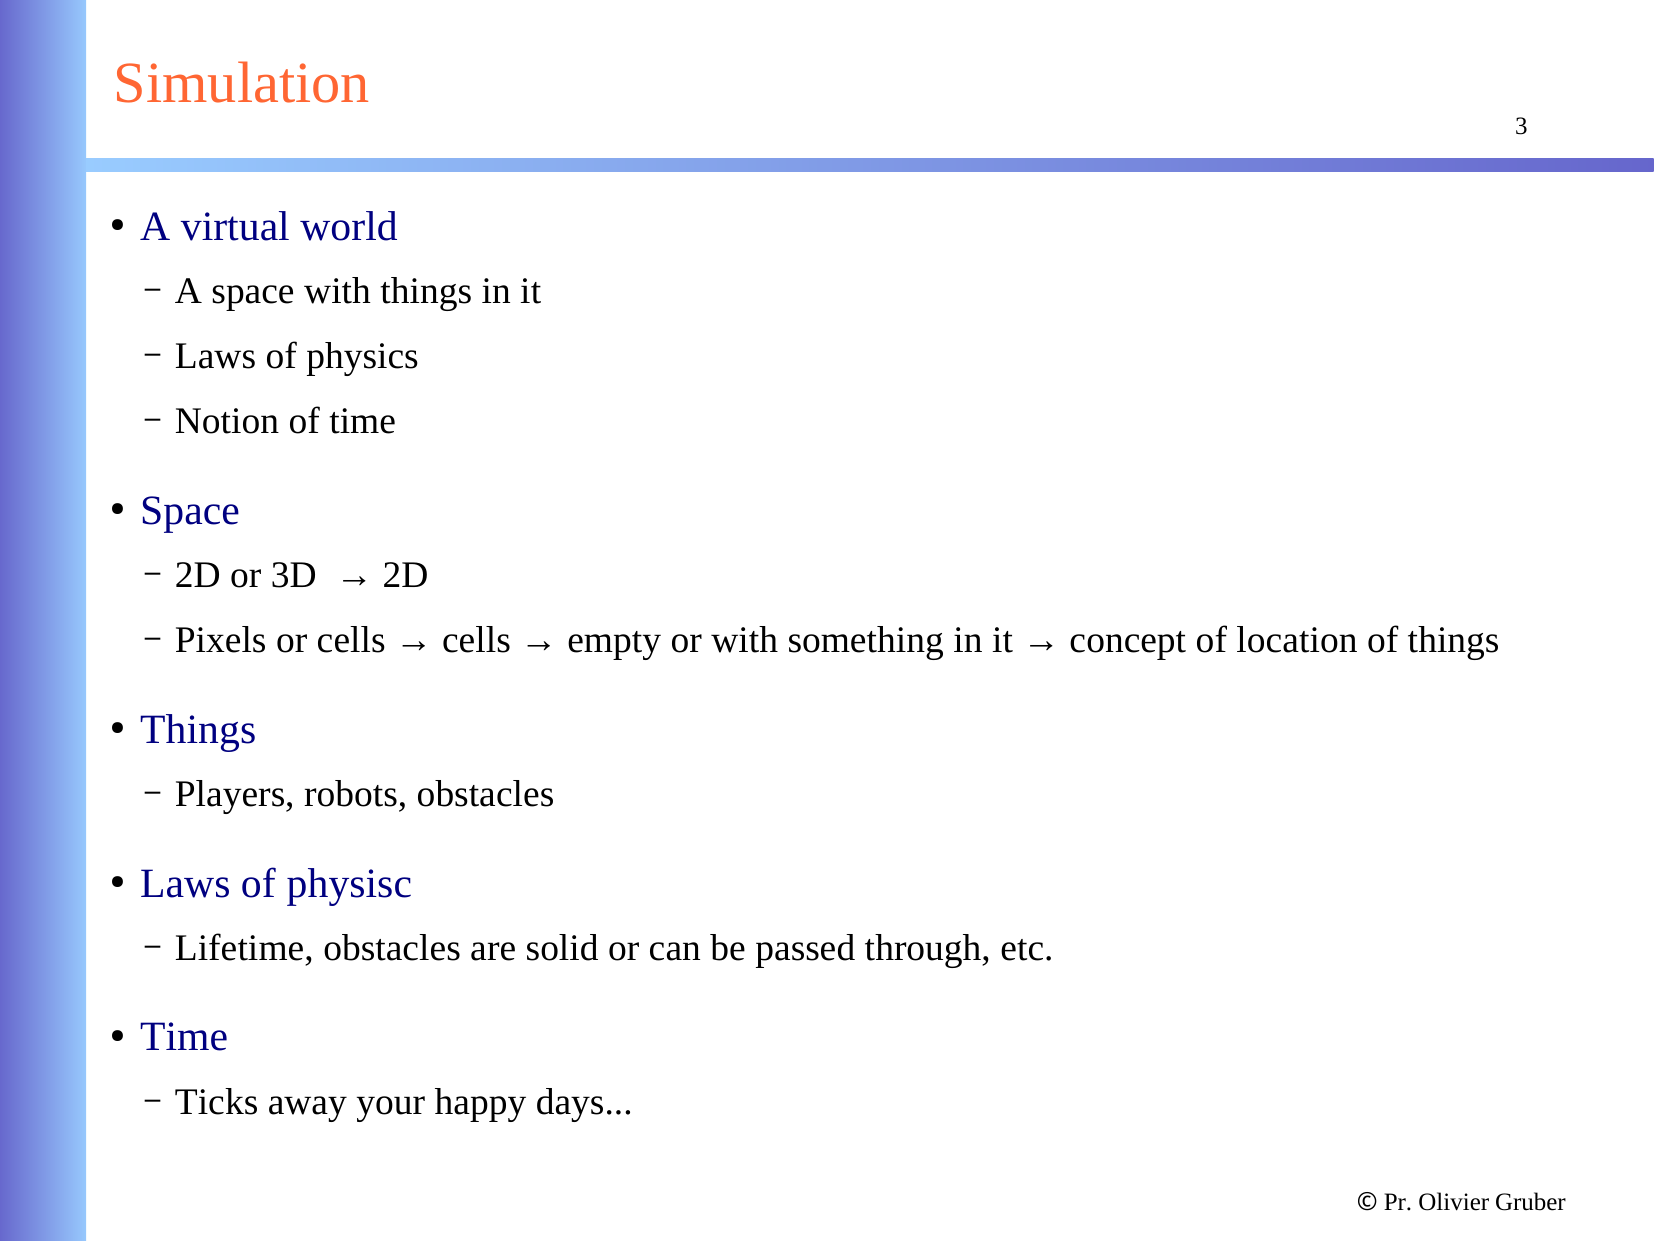

# Simulation
A virtual world
A space with things in it
Laws of physics
Notion of time
Space
2D or 3D → 2D
Pixels or cells → cells → empty or with something in it → concept of location of things
Things
Players, robots, obstacles
Laws of physisc
Lifetime, obstacles are solid or can be passed through, etc.
Time
Ticks away your happy days...